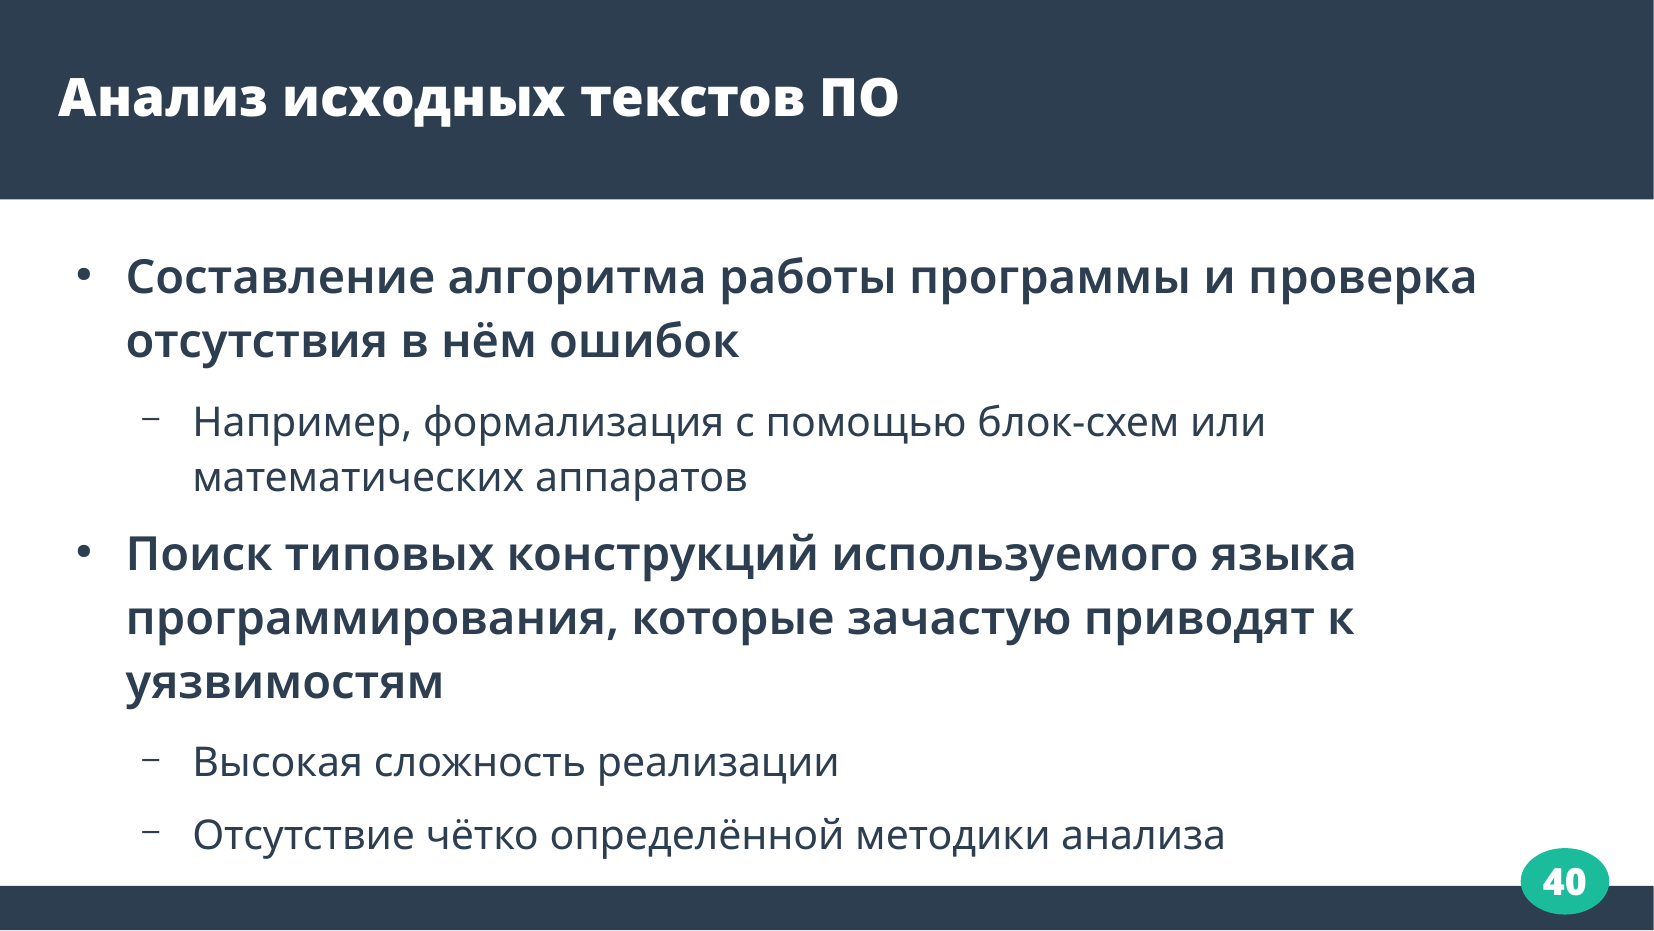

# Анализ исходных текстов ПО
Составление алгоритма работы программы и проверка отсутствия в нём ошибок
Например, формализация с помощью блок-схем или математических аппаратов
Поиск типовых конструкций используемого языка программирования, которые зачастую приводят к уязвимостям
Высокая сложность реализации
Отсутствие чётко определённой методики анализа
40